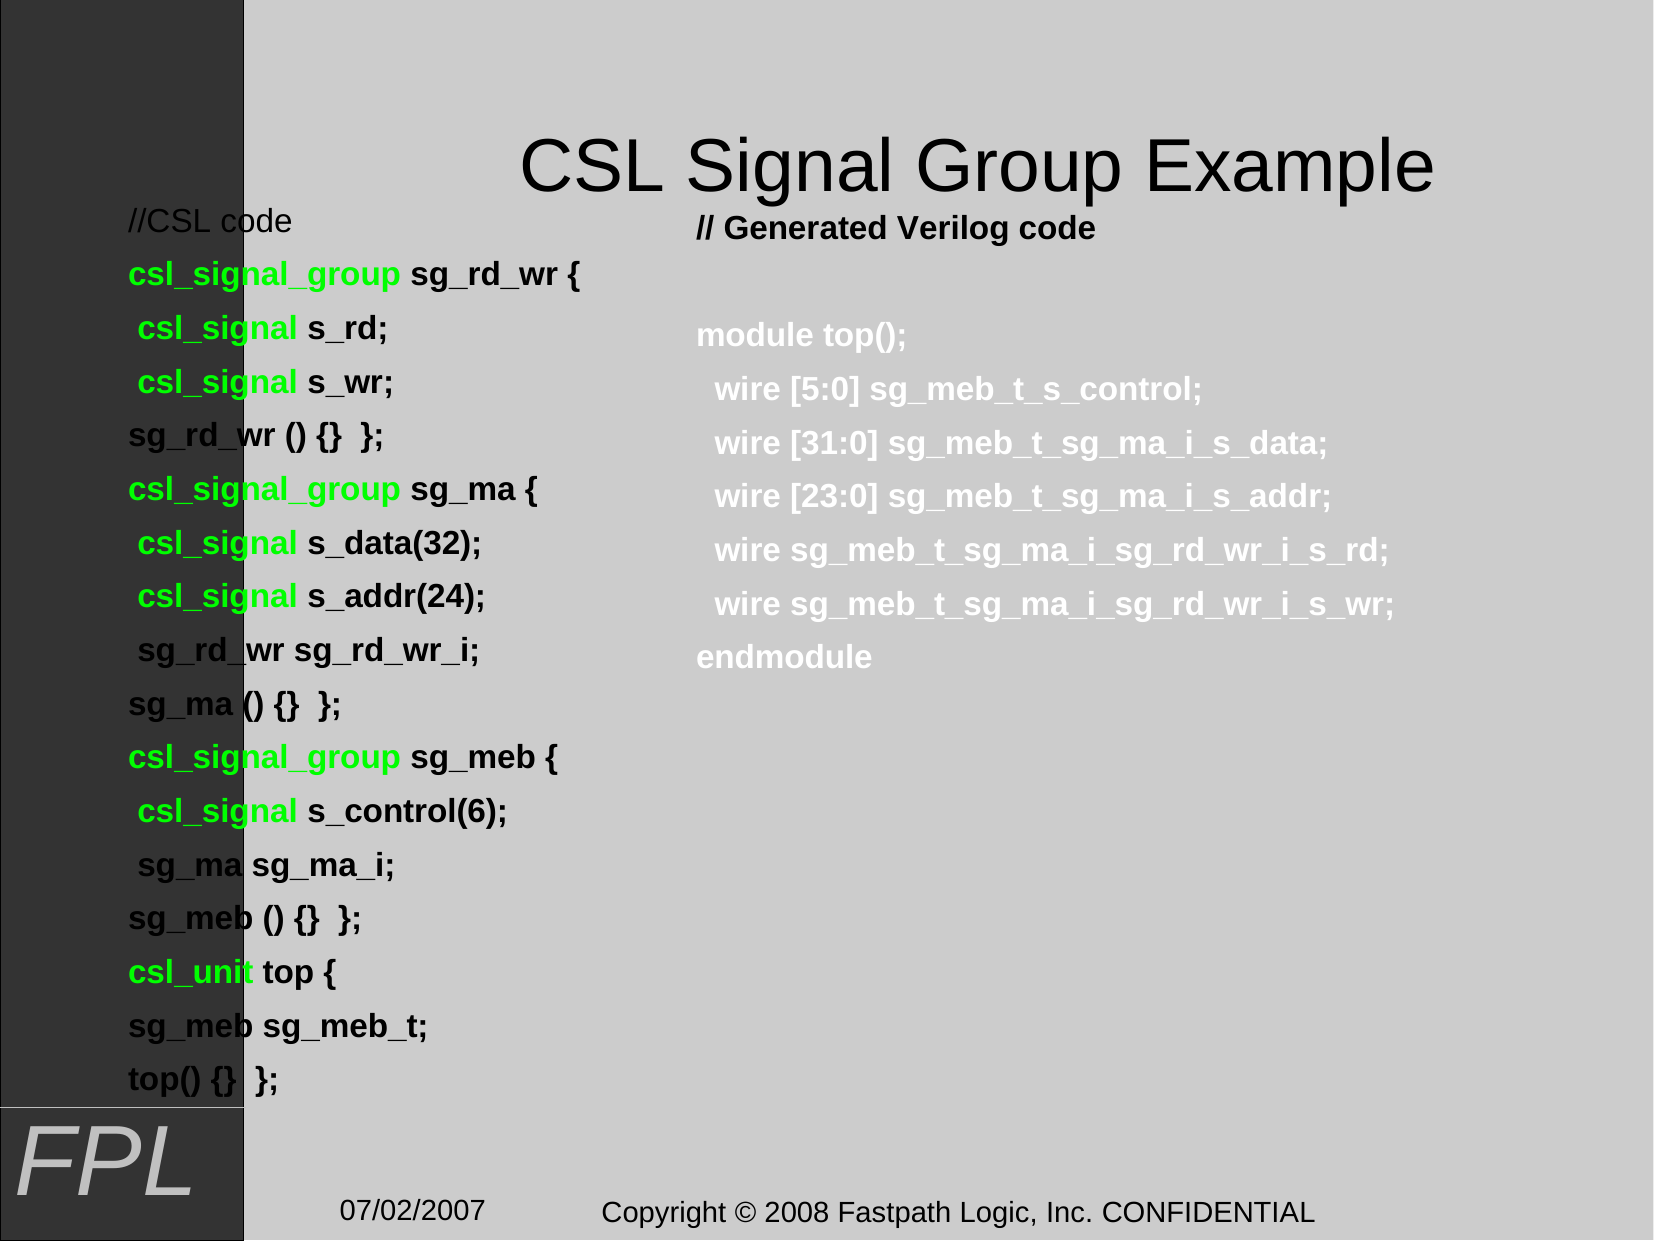

# CSL Signal Group Example
//CSL code
csl_signal_group sg_rd_wr {
 csl_signal s_rd;
 csl_signal s_wr;
sg_rd_wr () {} };
csl_signal_group sg_ma {
 csl_signal s_data(32);
 csl_signal s_addr(24);
 sg_rd_wr sg_rd_wr_i;
sg_ma () {} };
csl_signal_group sg_meb {
 csl_signal s_control(6);
 sg_ma sg_ma_i;
sg_meb () {} };
csl_unit top {
sg_meb sg_meb_t;
top() {} };
// Generated Verilog code
module top();
 wire [5:0] sg_meb_t_s_control;
 wire [31:0] sg_meb_t_sg_ma_i_s_data;
 wire [23:0] sg_meb_t_sg_ma_i_s_addr;
 wire sg_meb_t_sg_ma_i_sg_rd_wr_i_s_rd;
 wire sg_meb_t_sg_ma_i_sg_rd_wr_i_s_wr;
endmodule
07/02/2007
© 2007 FASTPATH LOGIC INC.